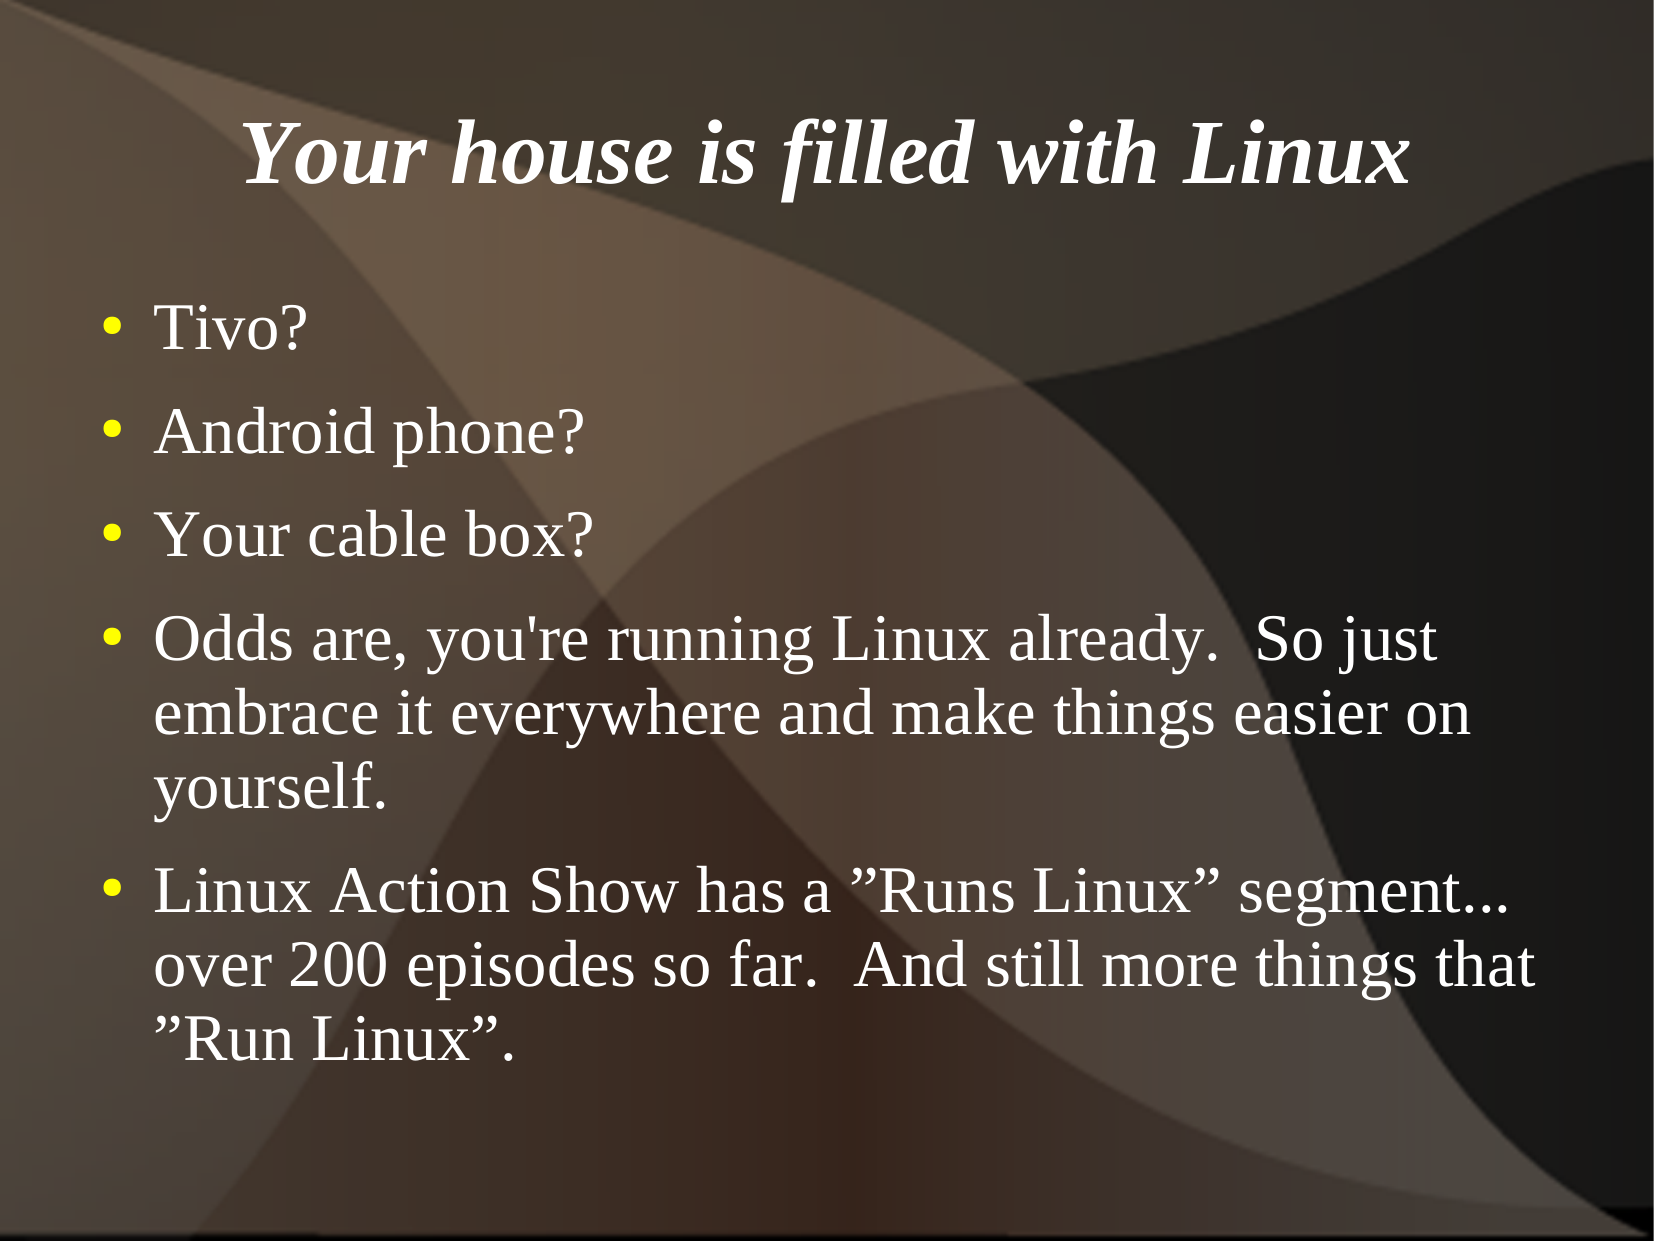

# Your house is filled with Linux
Tivo?
Android phone?
Your cable box?
Odds are, you're running Linux already. So just embrace it everywhere and make things easier on yourself.
Linux Action Show has a ”Runs Linux” segment... over 200 episodes so far. And still more things that ”Run Linux”.